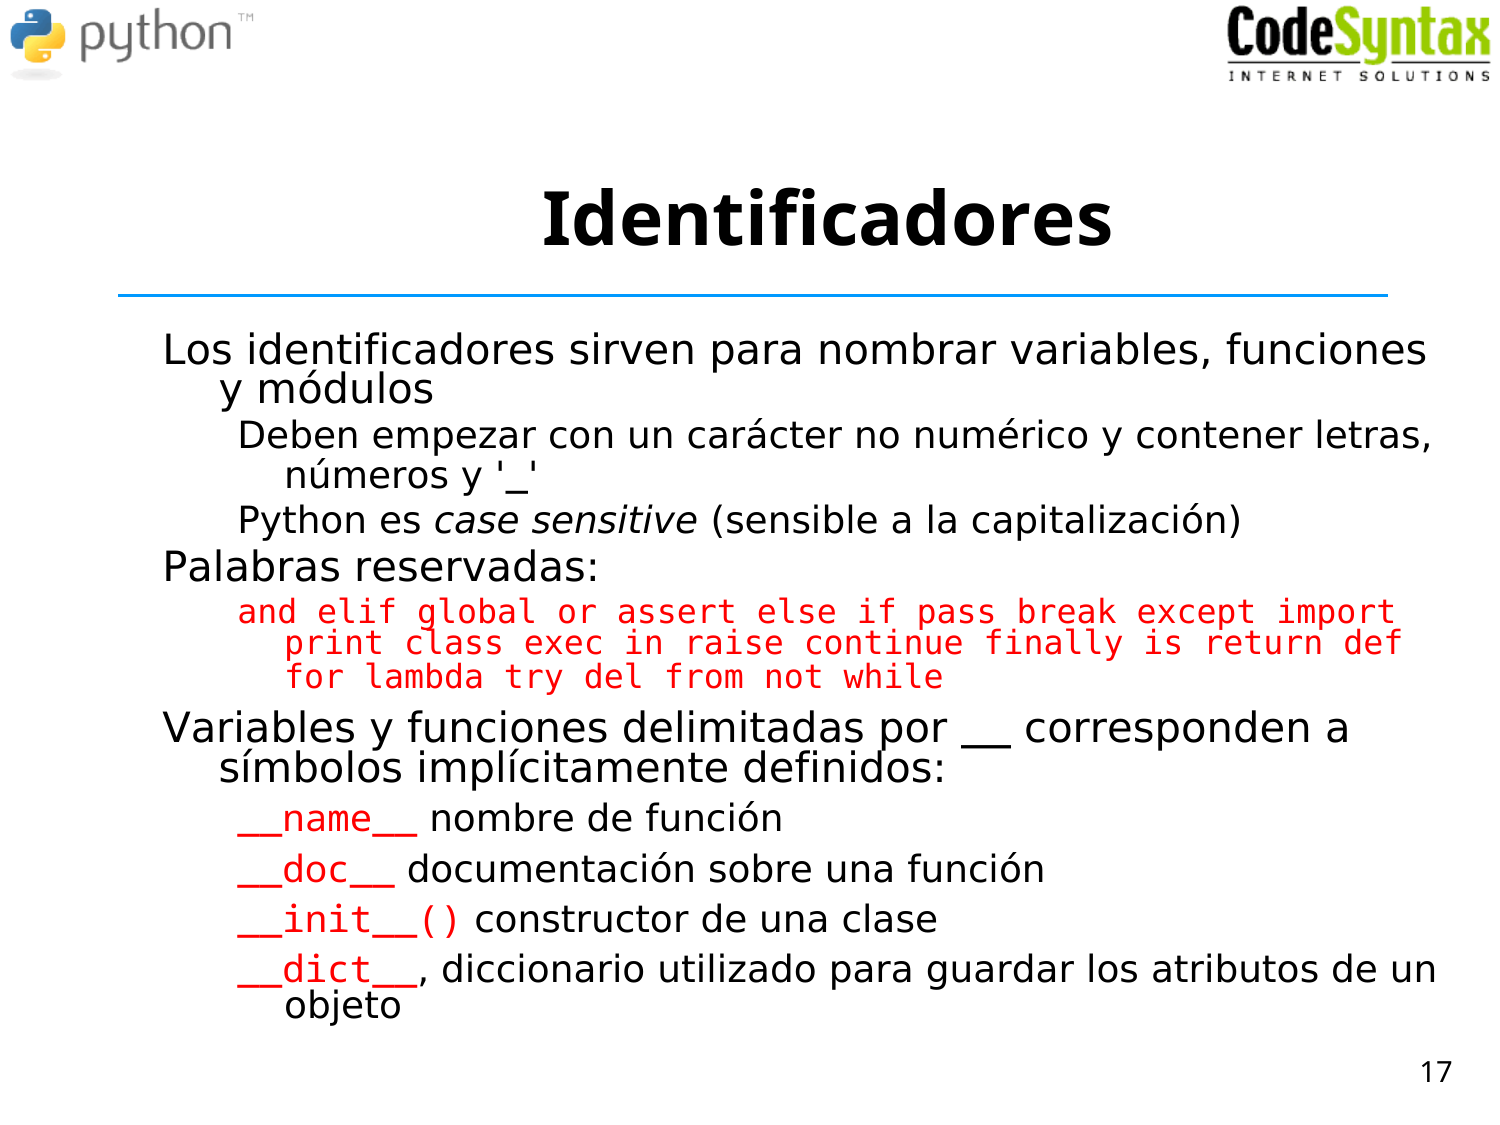

# Identificadores
Los identificadores sirven para nombrar variables, funciones y módulos
Deben empezar con un carácter no numérico y contener letras, números y '_'
Python es case sensitive (sensible a la capitalización)
Palabras reservadas:
and elif global or assert else if pass break except import print class exec in raise continue finally is return def for lambda try del from not while
Variables y funciones delimitadas por __ corresponden a símbolos implícitamente definidos:
__name__ nombre de función
__doc__ documentación sobre una función
__init__() constructor de una clase
__dict__, diccionario utilizado para guardar los atributos de un objeto
17